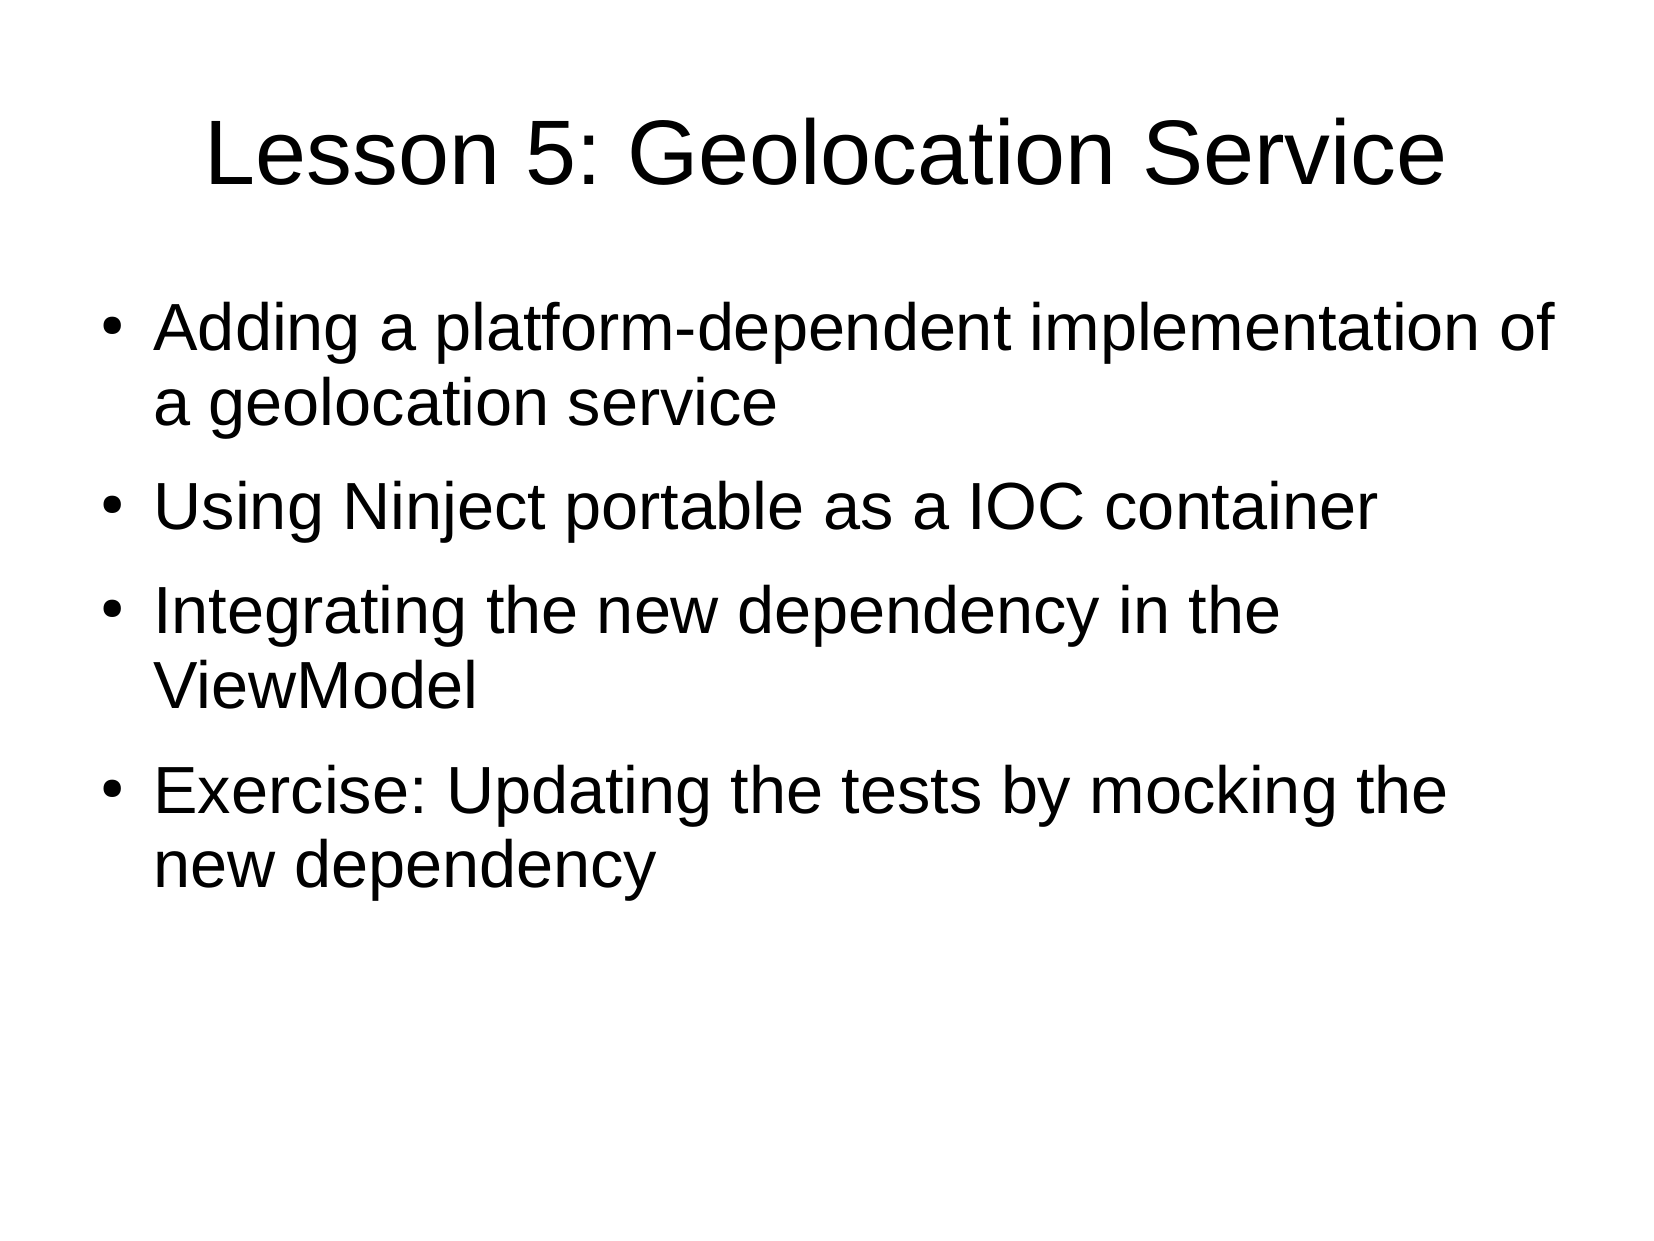

# Lesson 5: Geolocation Service
Adding a platform-dependent implementation of a geolocation service
Using Ninject portable as a IOC container
Integrating the new dependency in the ViewModel
Exercise: Updating the tests by mocking the new dependency